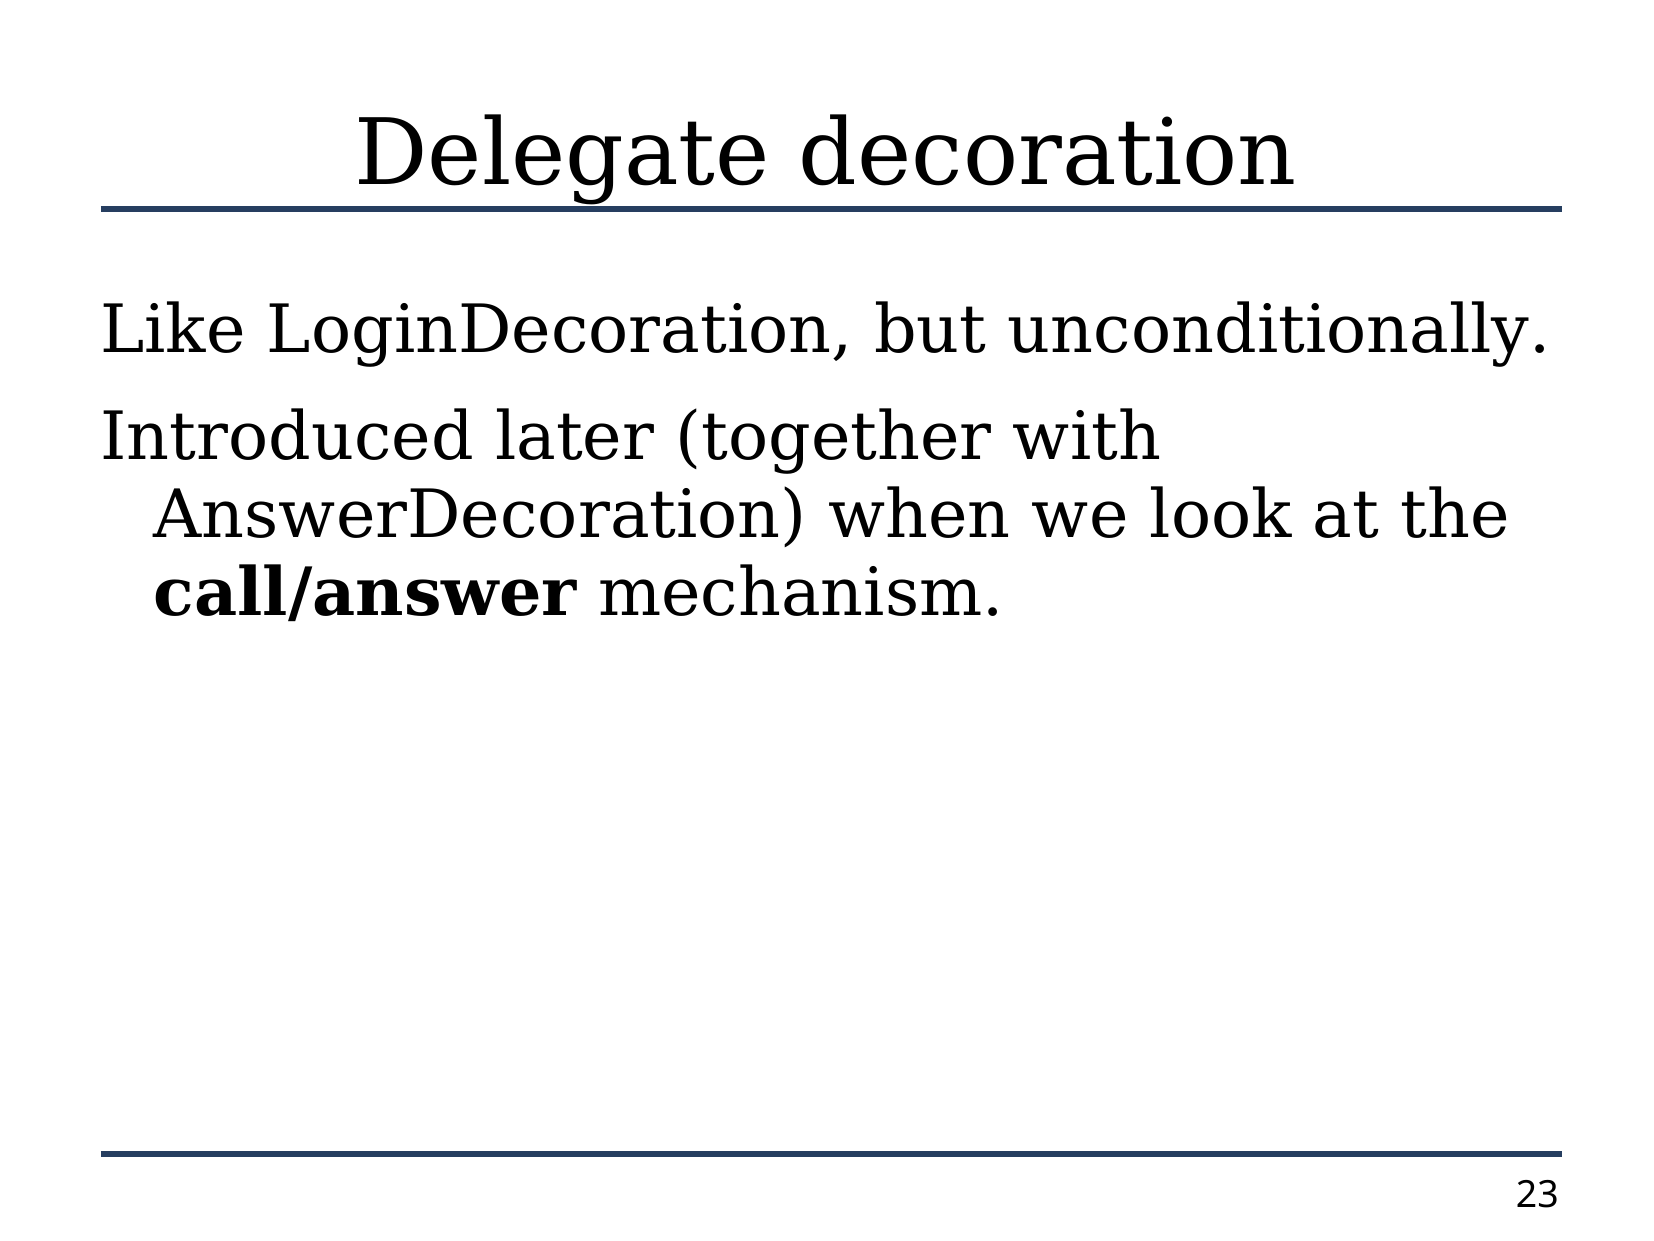

# Delegate decoration
Like LoginDecoration, but unconditionally.
Introduced later (together with AnswerDecoration) when we look at the call/answer mechanism.